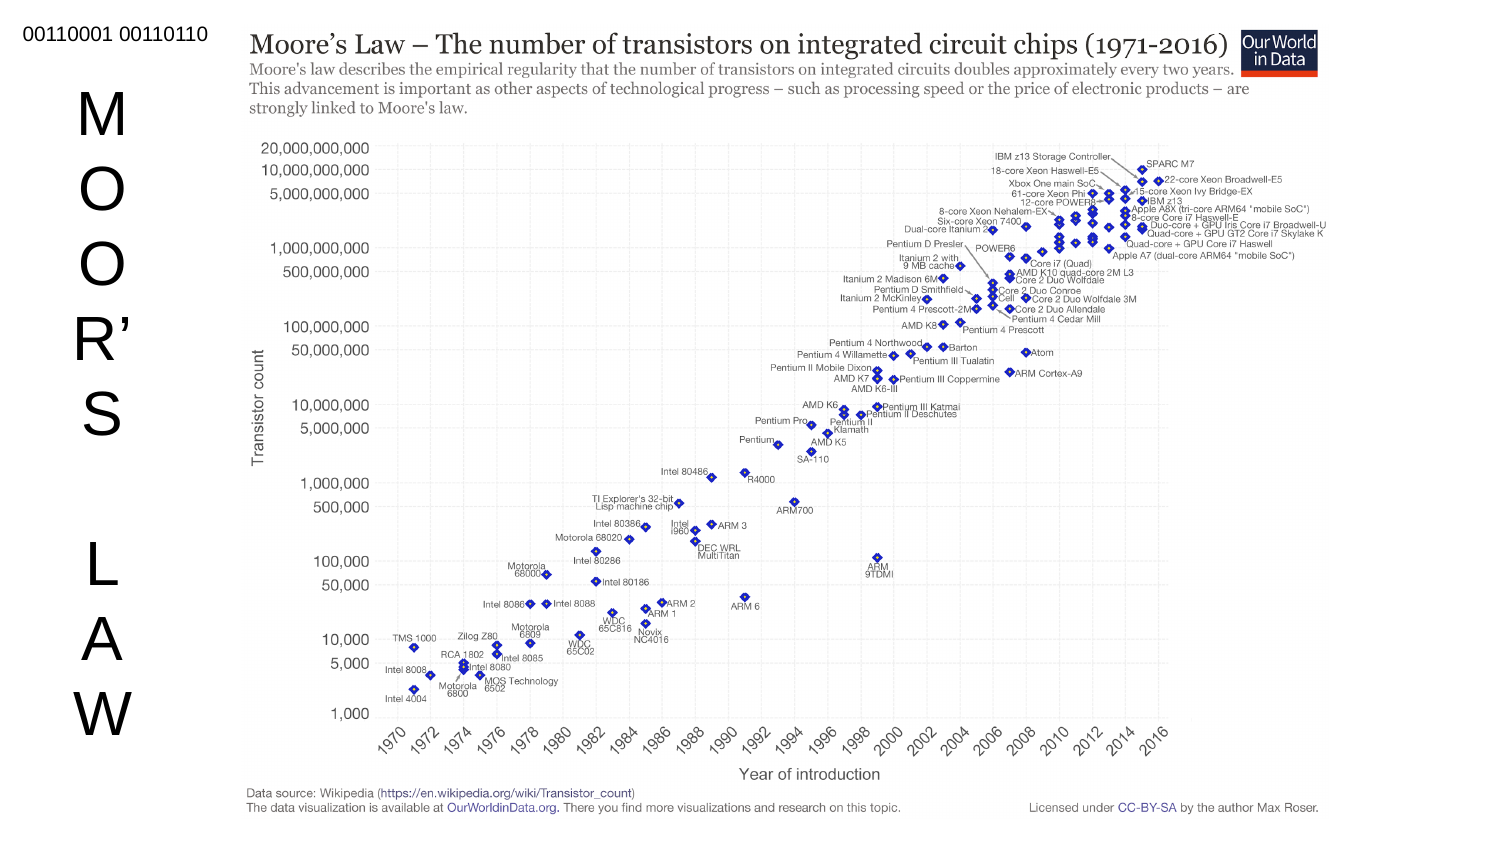

00110001 00110110
M
O
O
R’
S
L
A
W